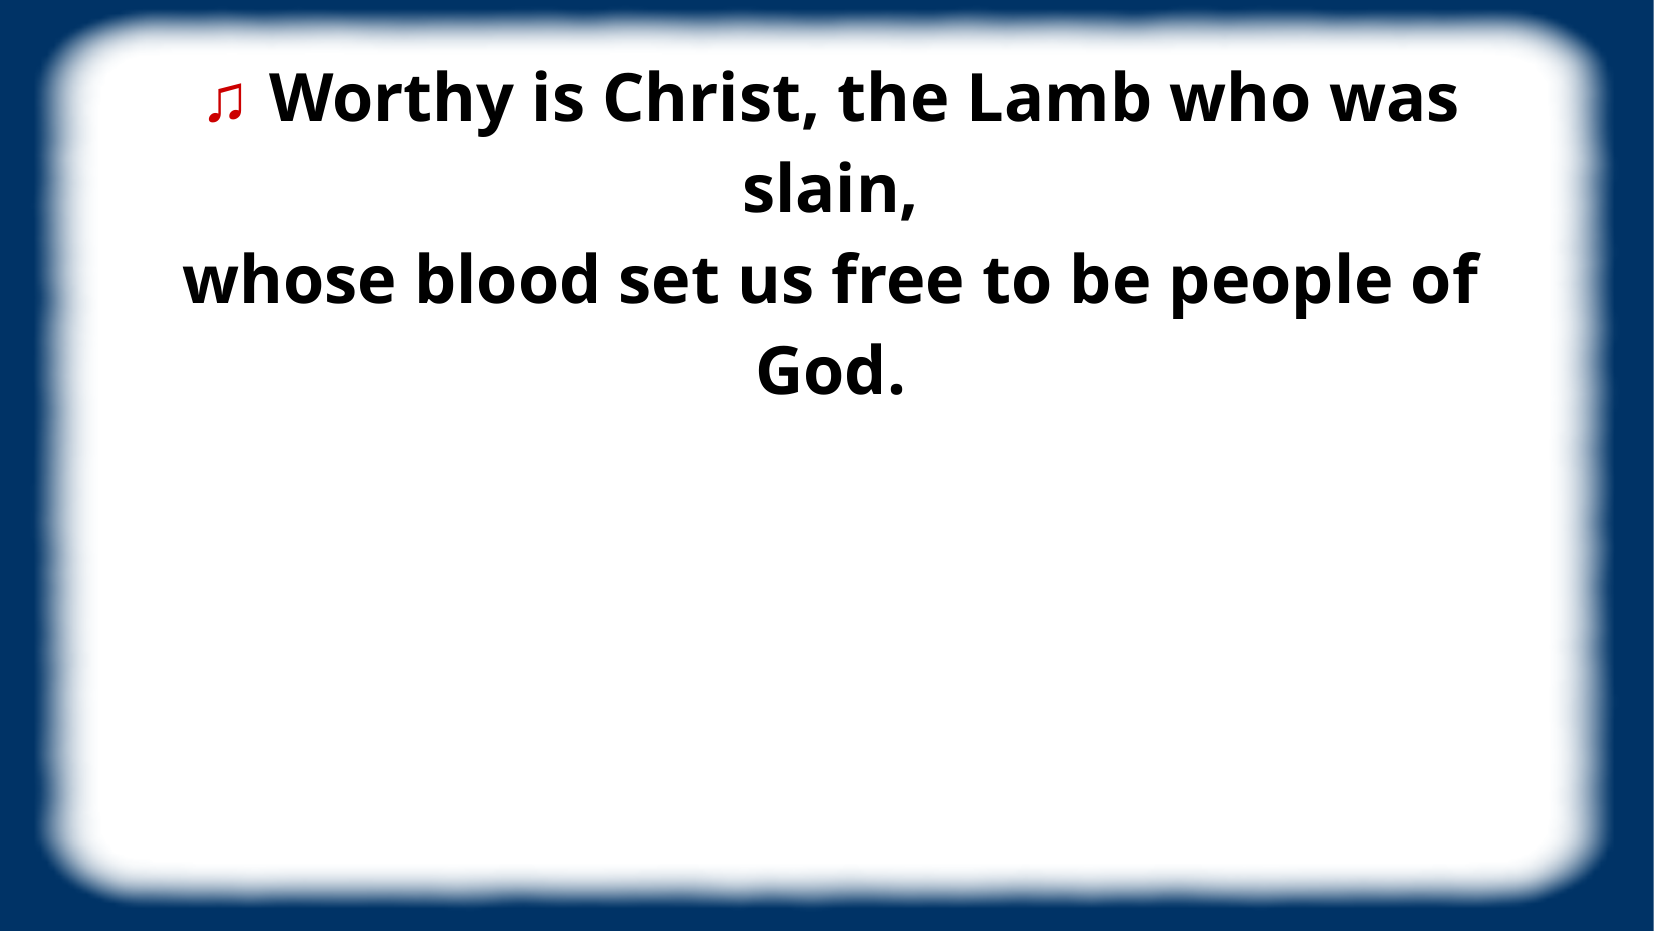

♫ Worthy is Christ, the Lamb who was slain,
whose blood set us free to be people of God.